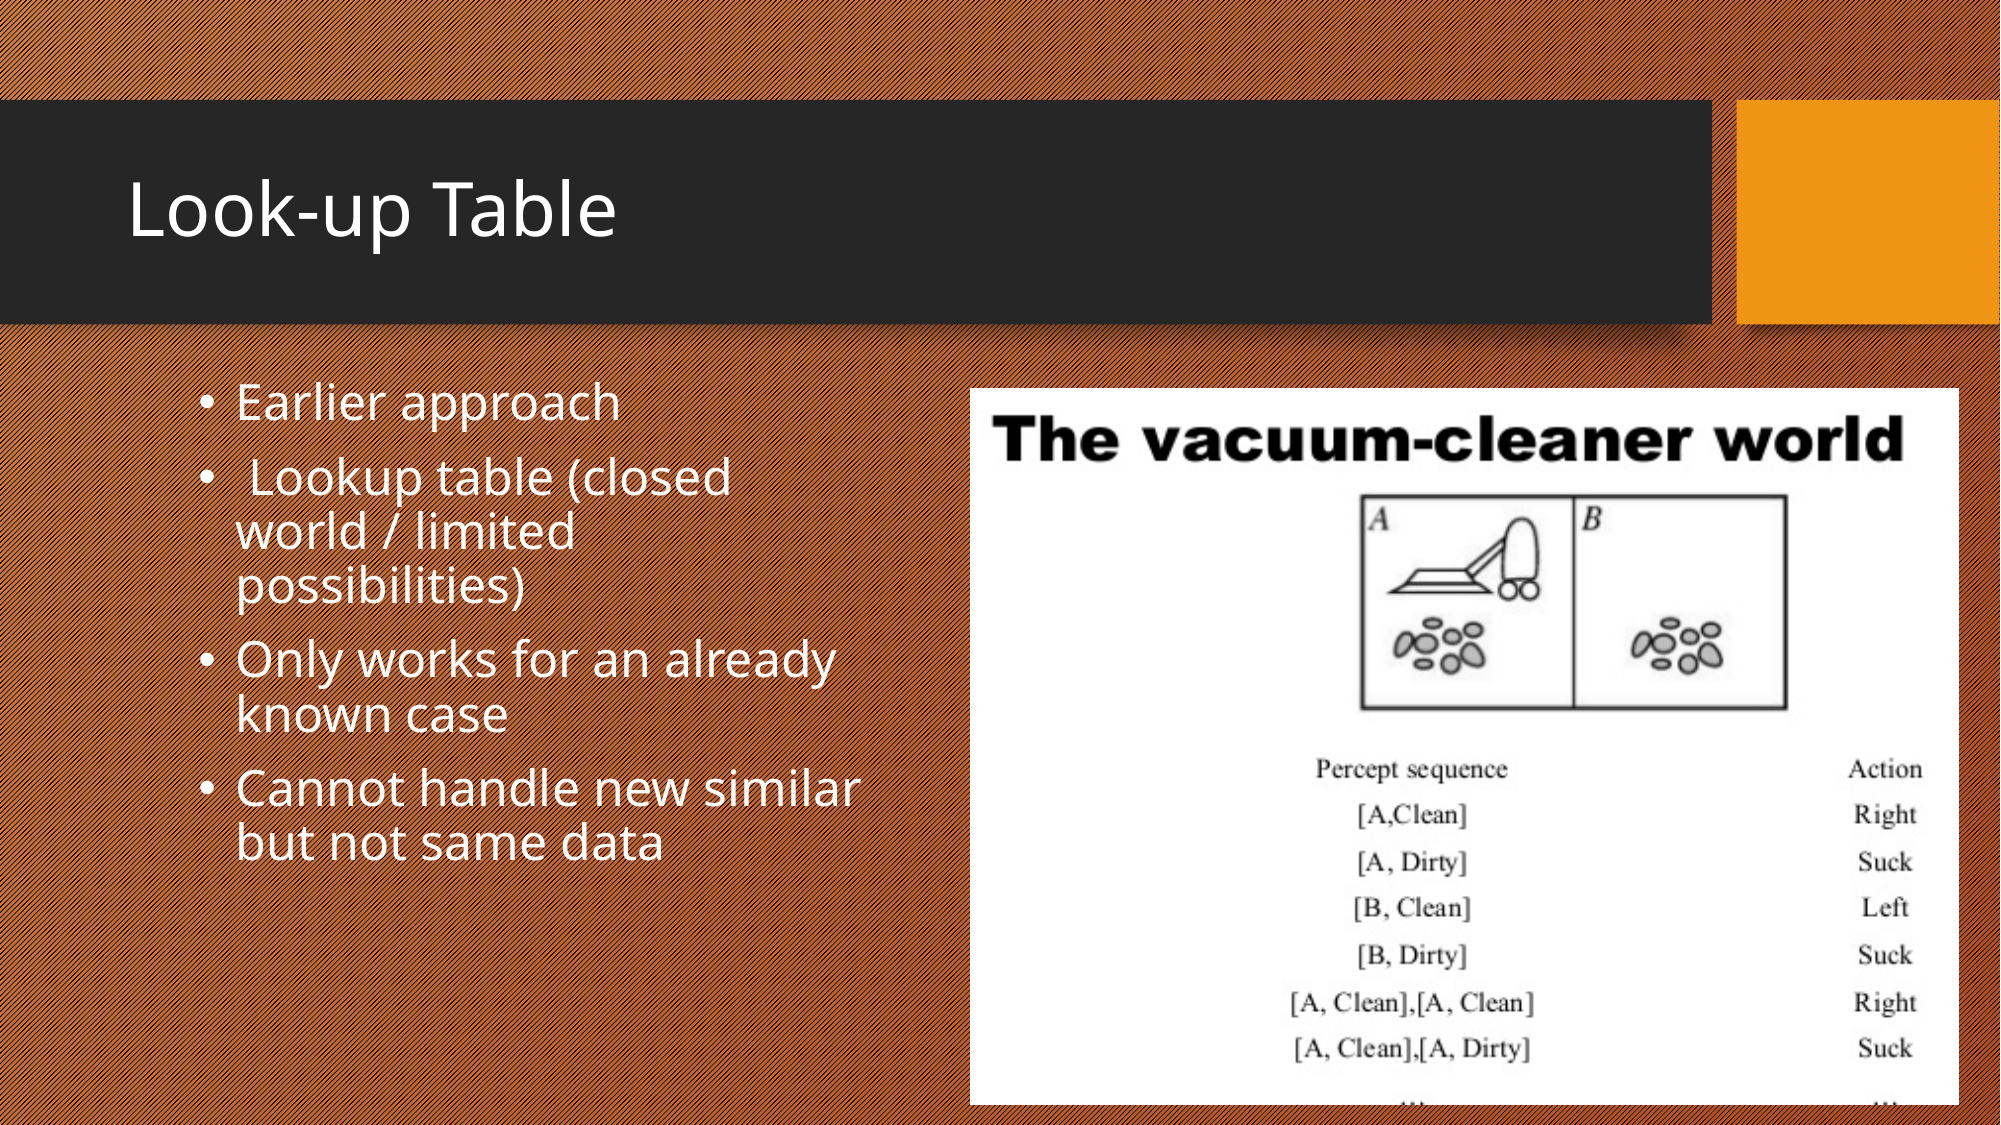

# Look-up Table
Earlier approach
 Lookup table (closed world / limited possibilities)
Only works for an already known case
Cannot handle new similar but not same data